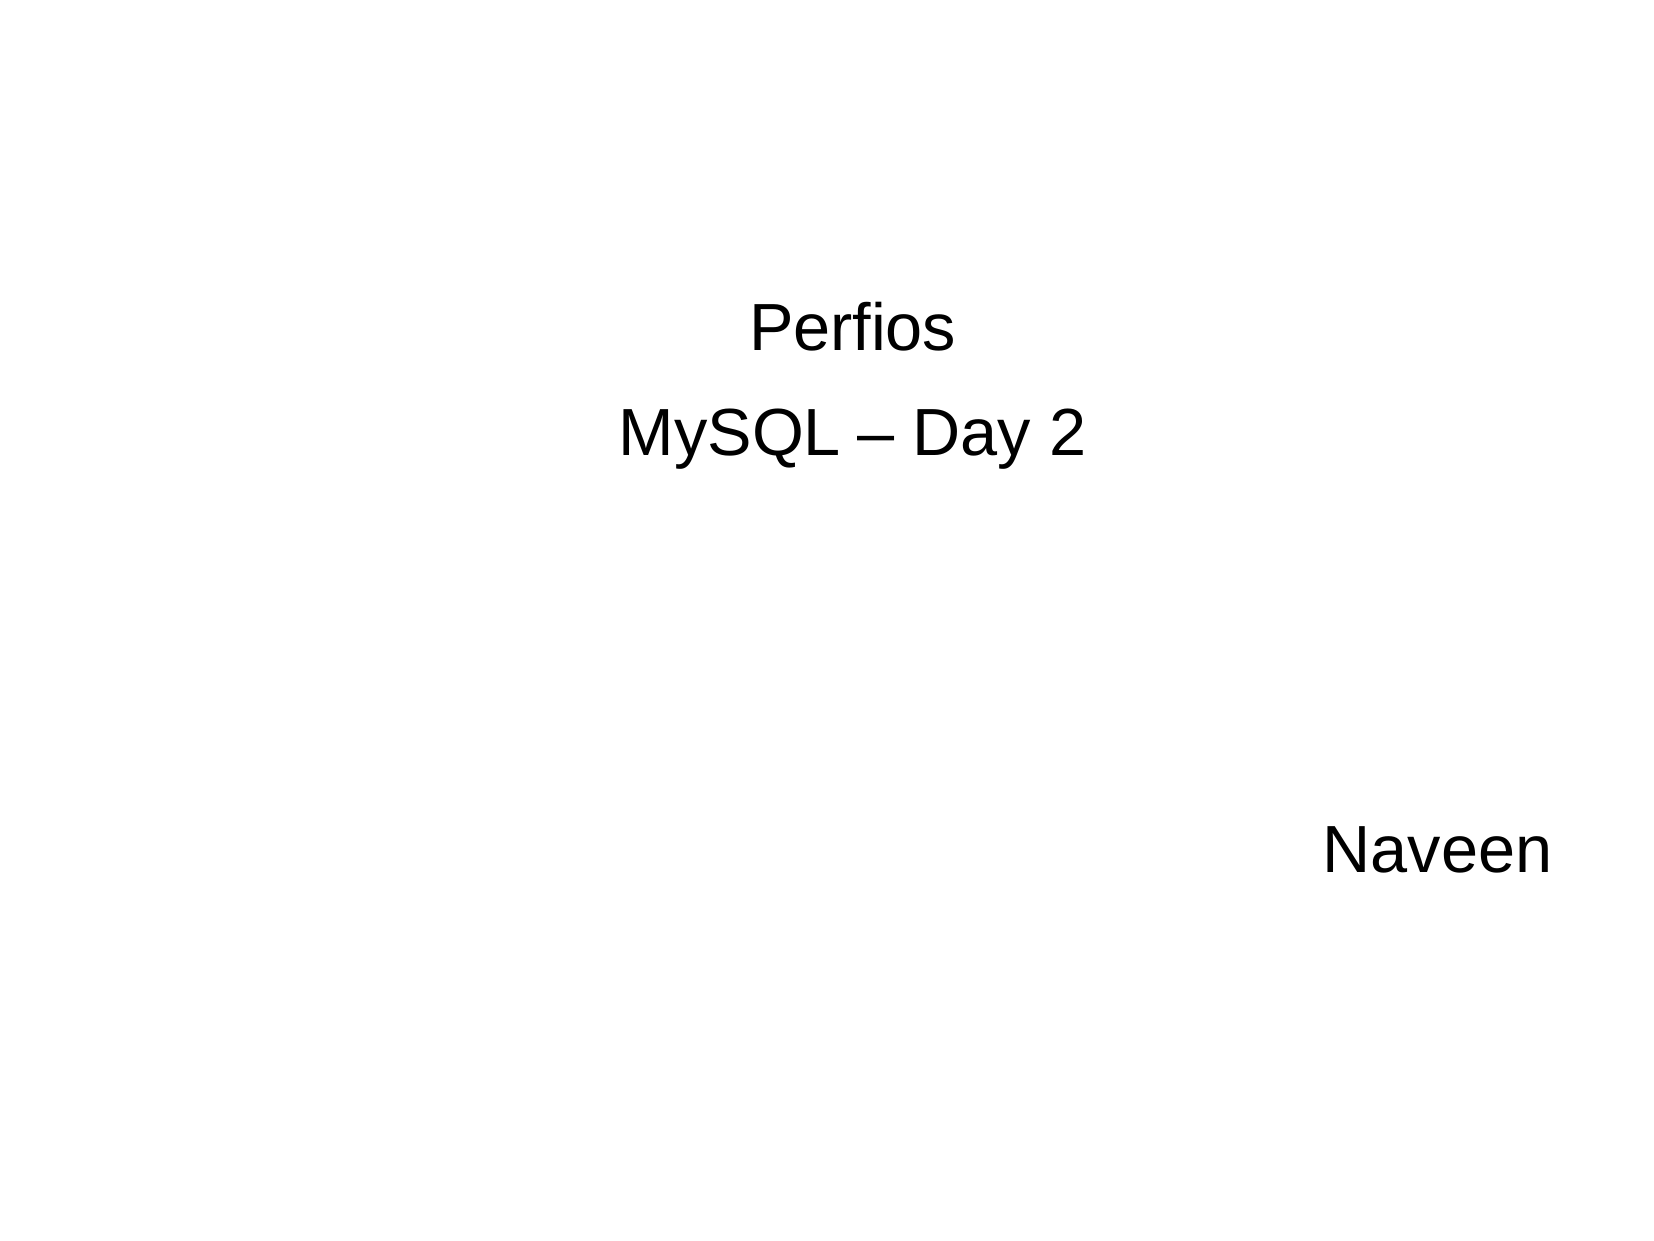

#
Perfios
MySQL – Day 2
Naveen